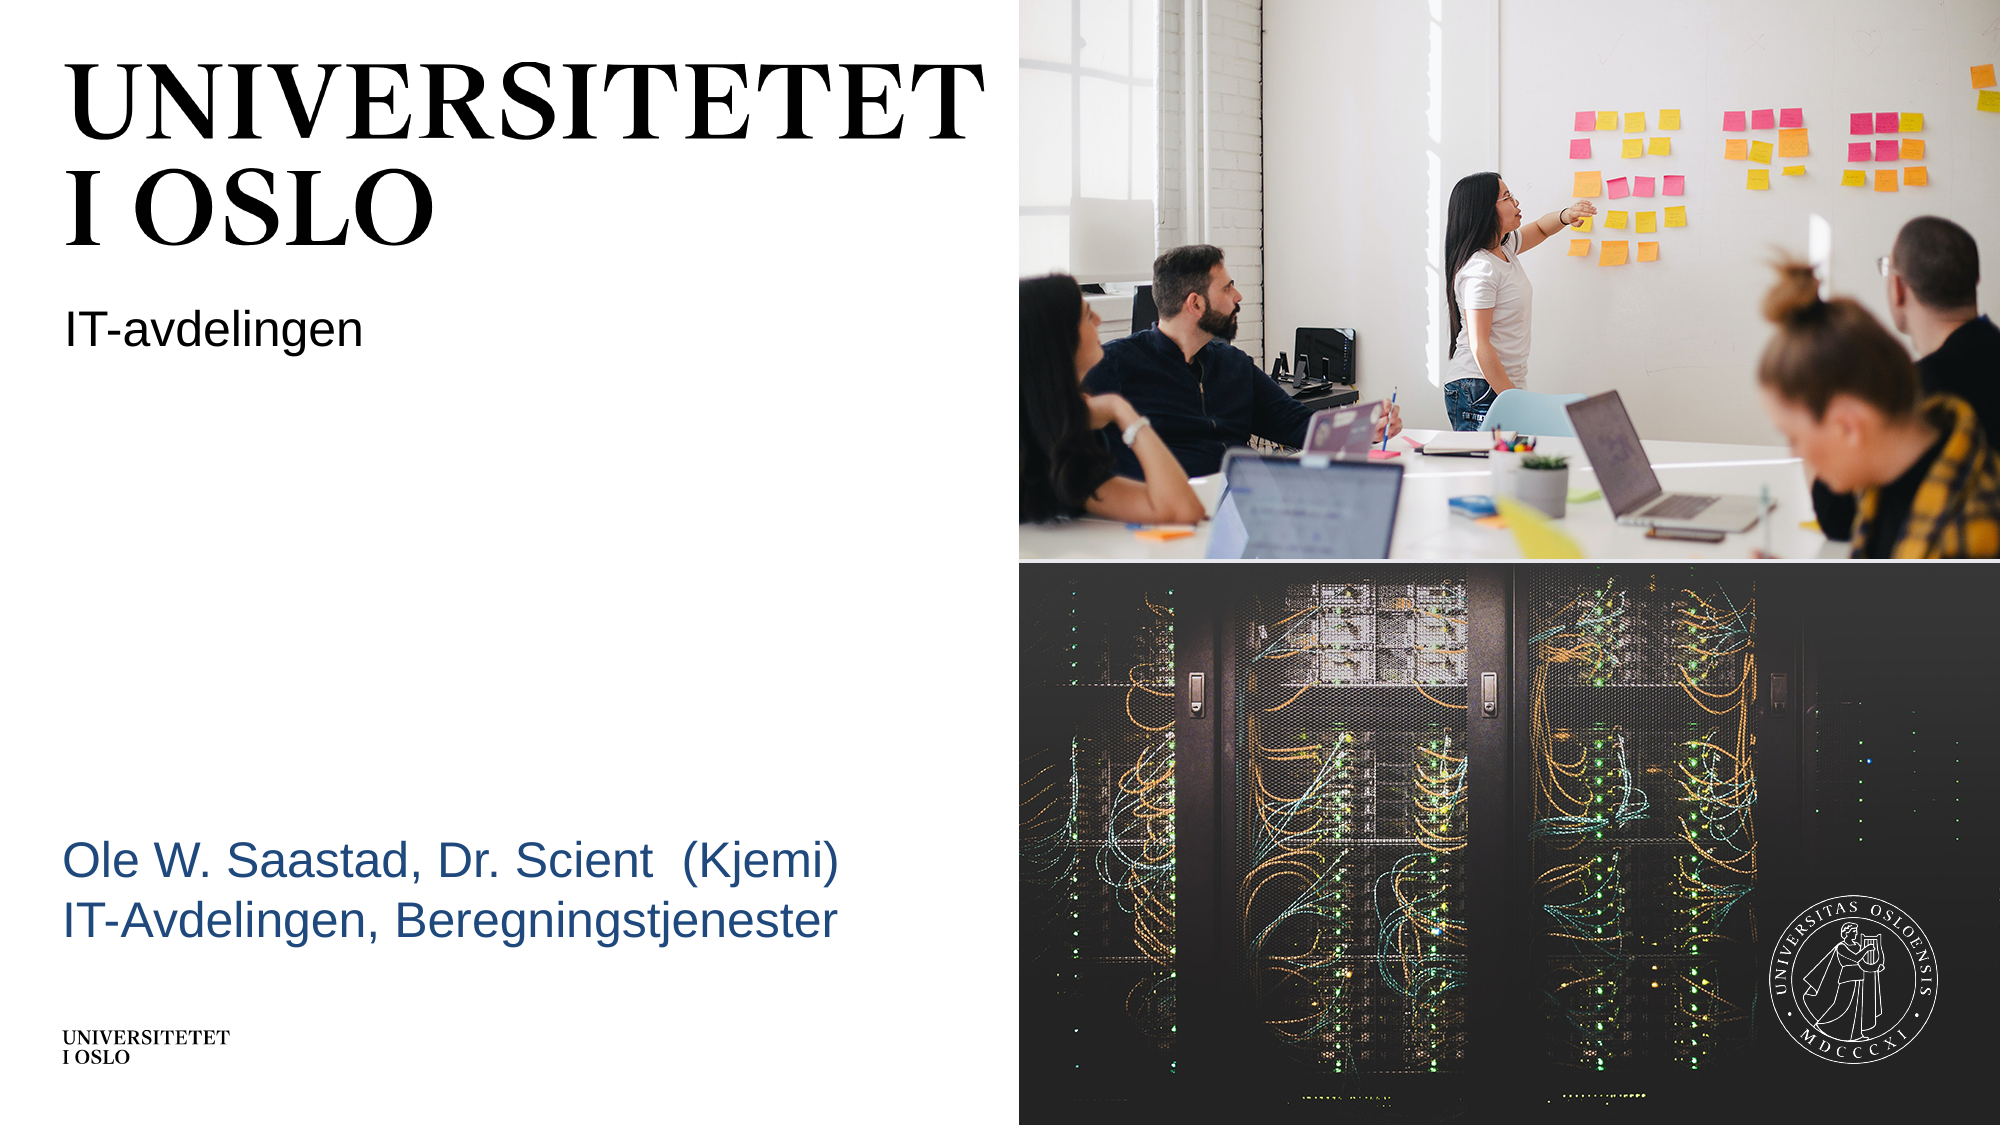

IT-avdelingen
Ole W. Saastad, Dr. Scient (Kjemi)
IT-Avdelingen, Beregningstjenester